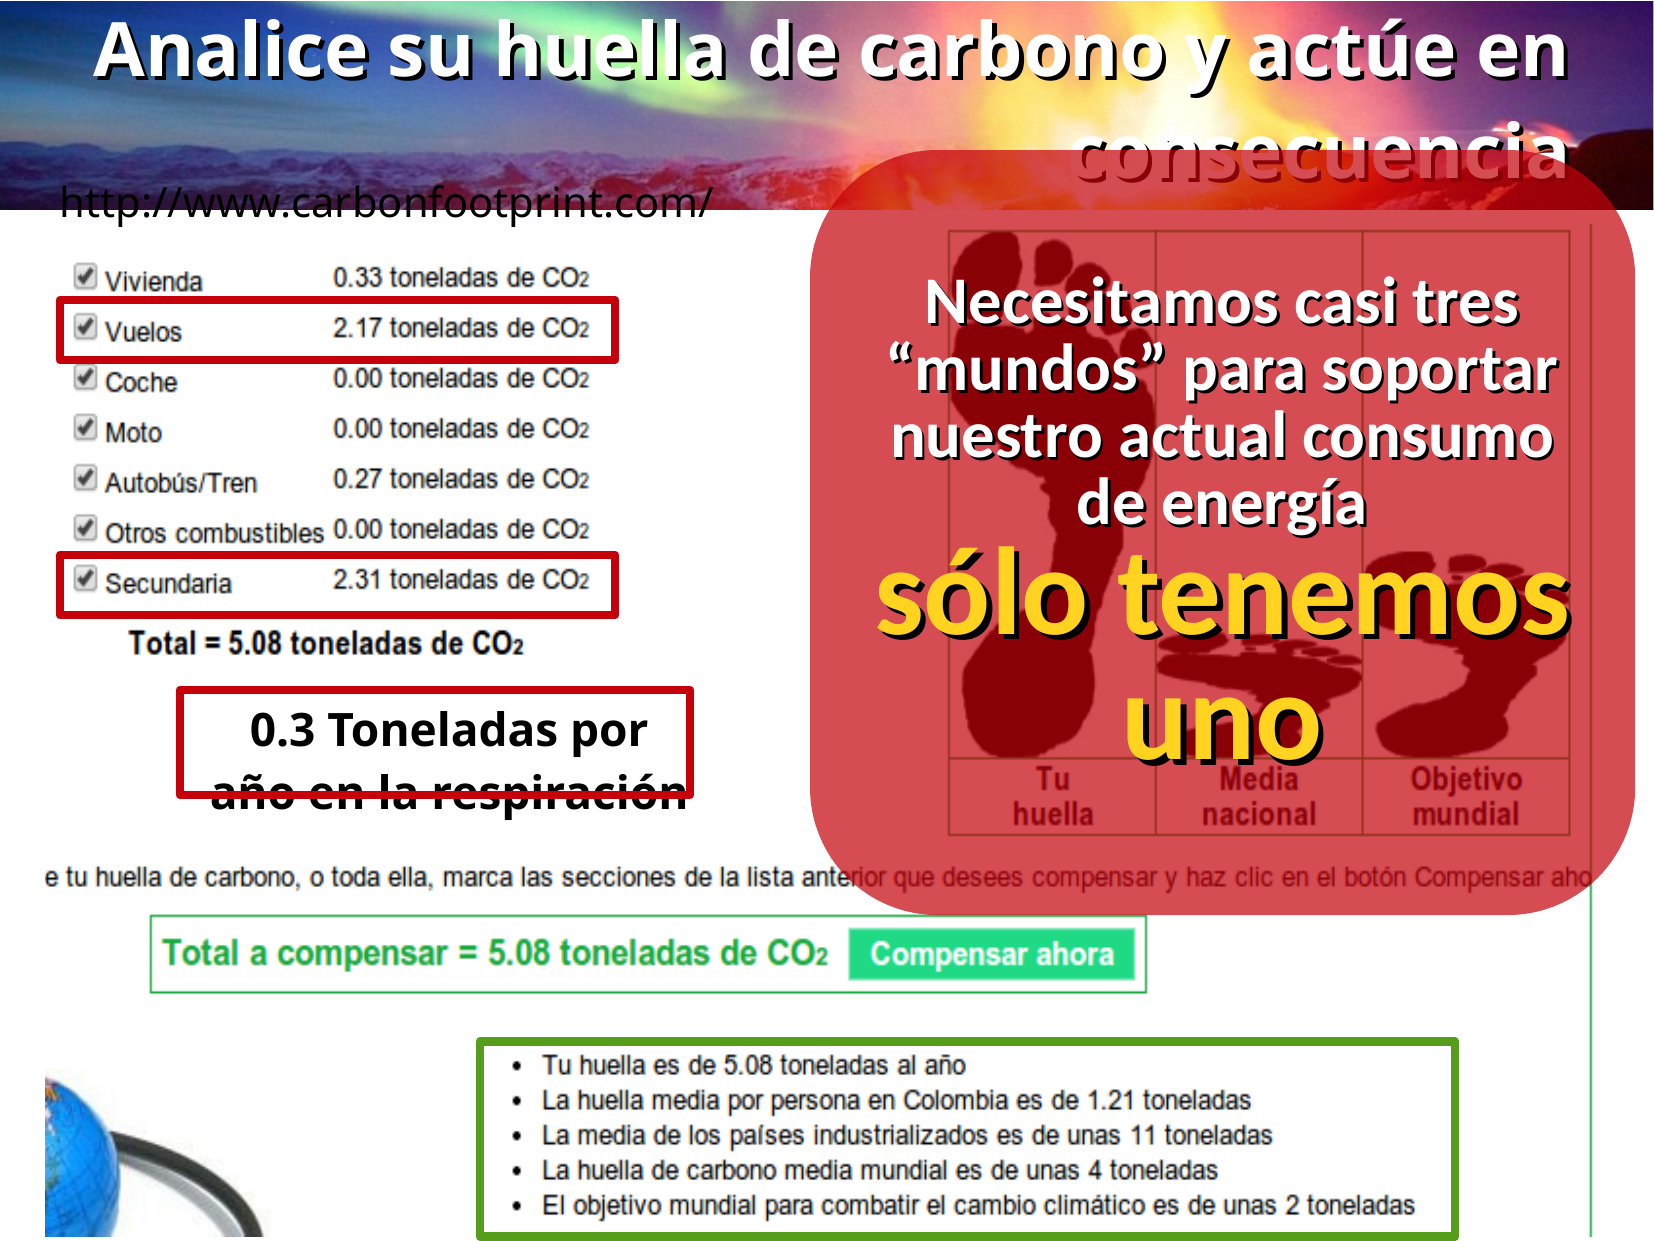

# Analice su huella de carbono y actúe en consecuencia
Necesitamos casi tres “mundos” para soportar nuestro actual consumo de energía
sólo tenemos uno
http://www.carbonfootprint.com/
0.3 Toneladas por año en la respiración
Jun 11, 2019
H. Asorey - F3B 2019
12